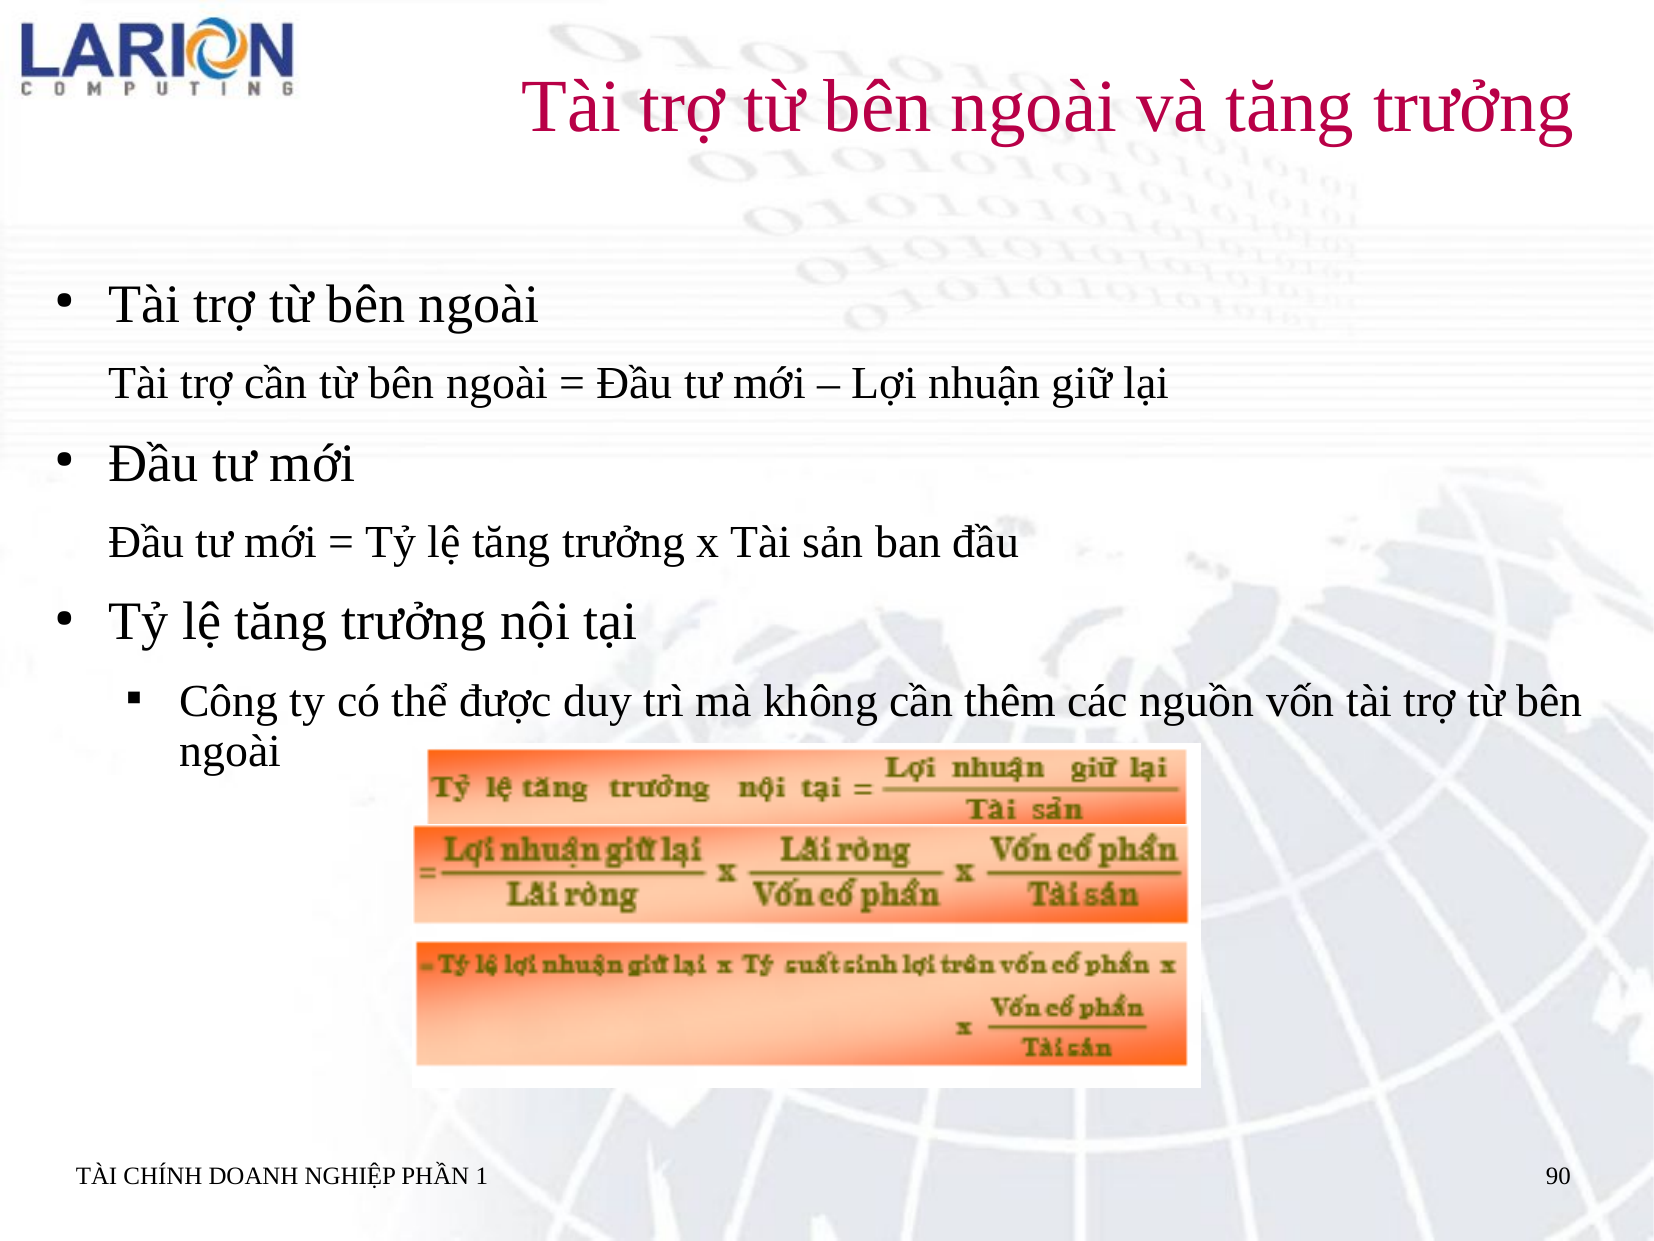

# Tài trợ từ bên ngoài và tăng trưởng
Tài trợ từ bên ngoài
Tài trợ cần từ bên ngoài = Đầu tư mới – Lợi nhuận giữ lại
Đầu tư mới
Đầu tư mới = Tỷ lệ tăng trưởng x Tài sản ban đầu
Tỷ lệ tăng trưởng nội tại
Công ty có thể được duy trì mà không cần thêm các nguồn vốn tài trợ từ bên ngoài
TÀI CHÍNH DOANH NGHIỆP PHẦN 1
90